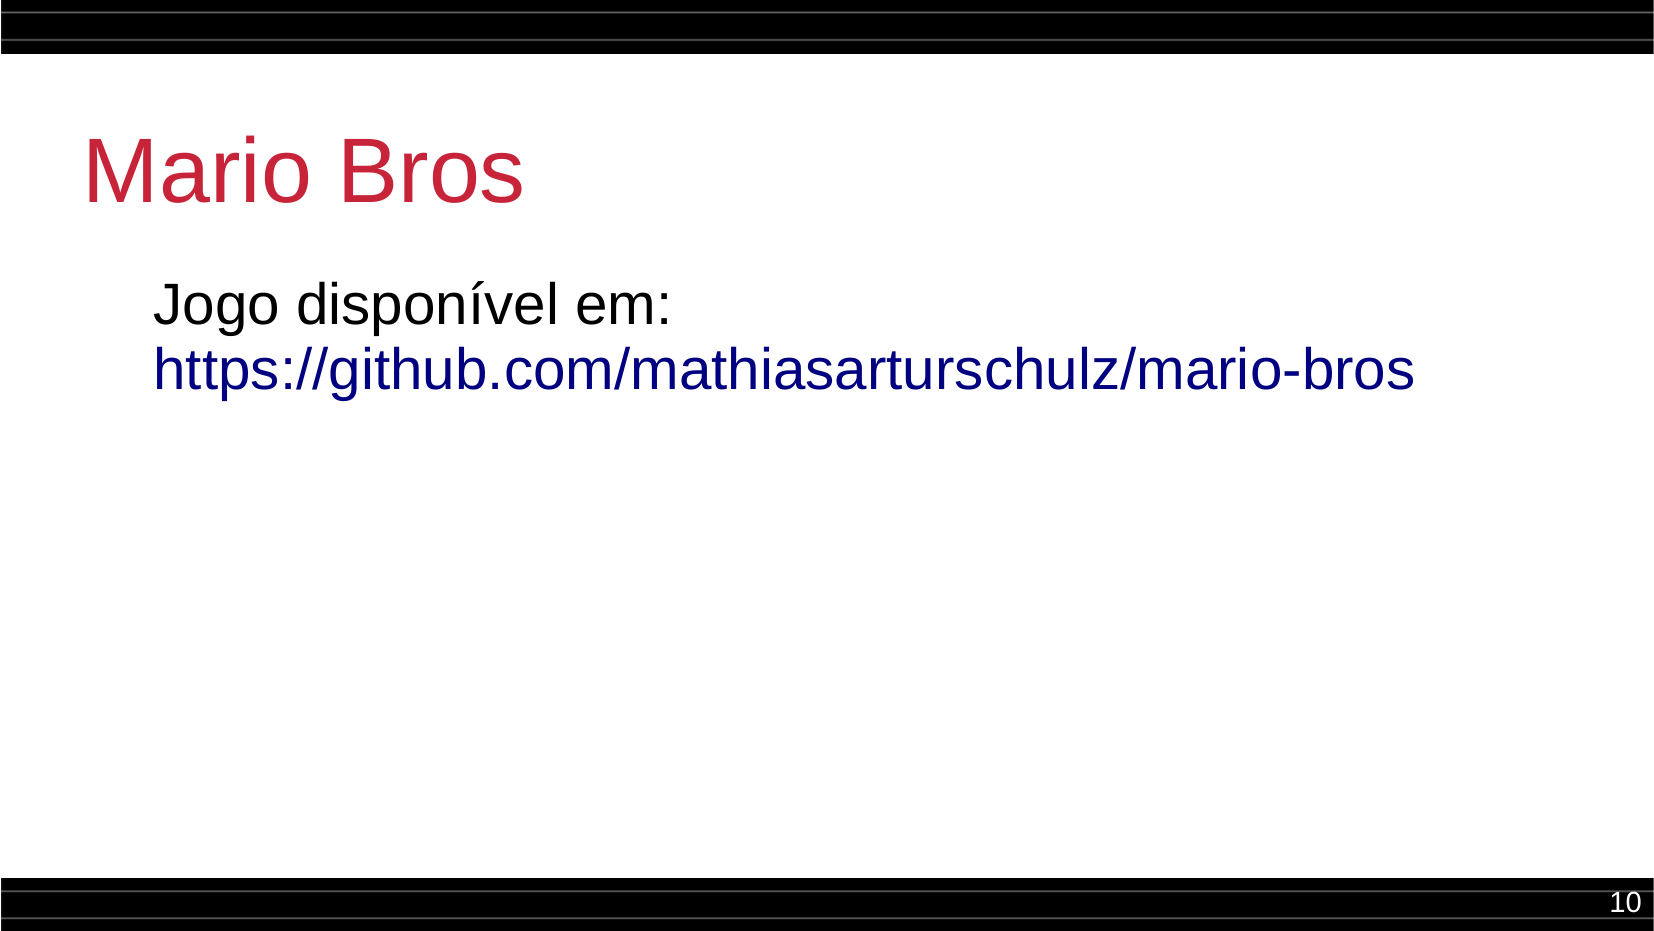

# Mario Bros
Jogo disponível em: https://github.com/mathiasarturschulz/mario-bros